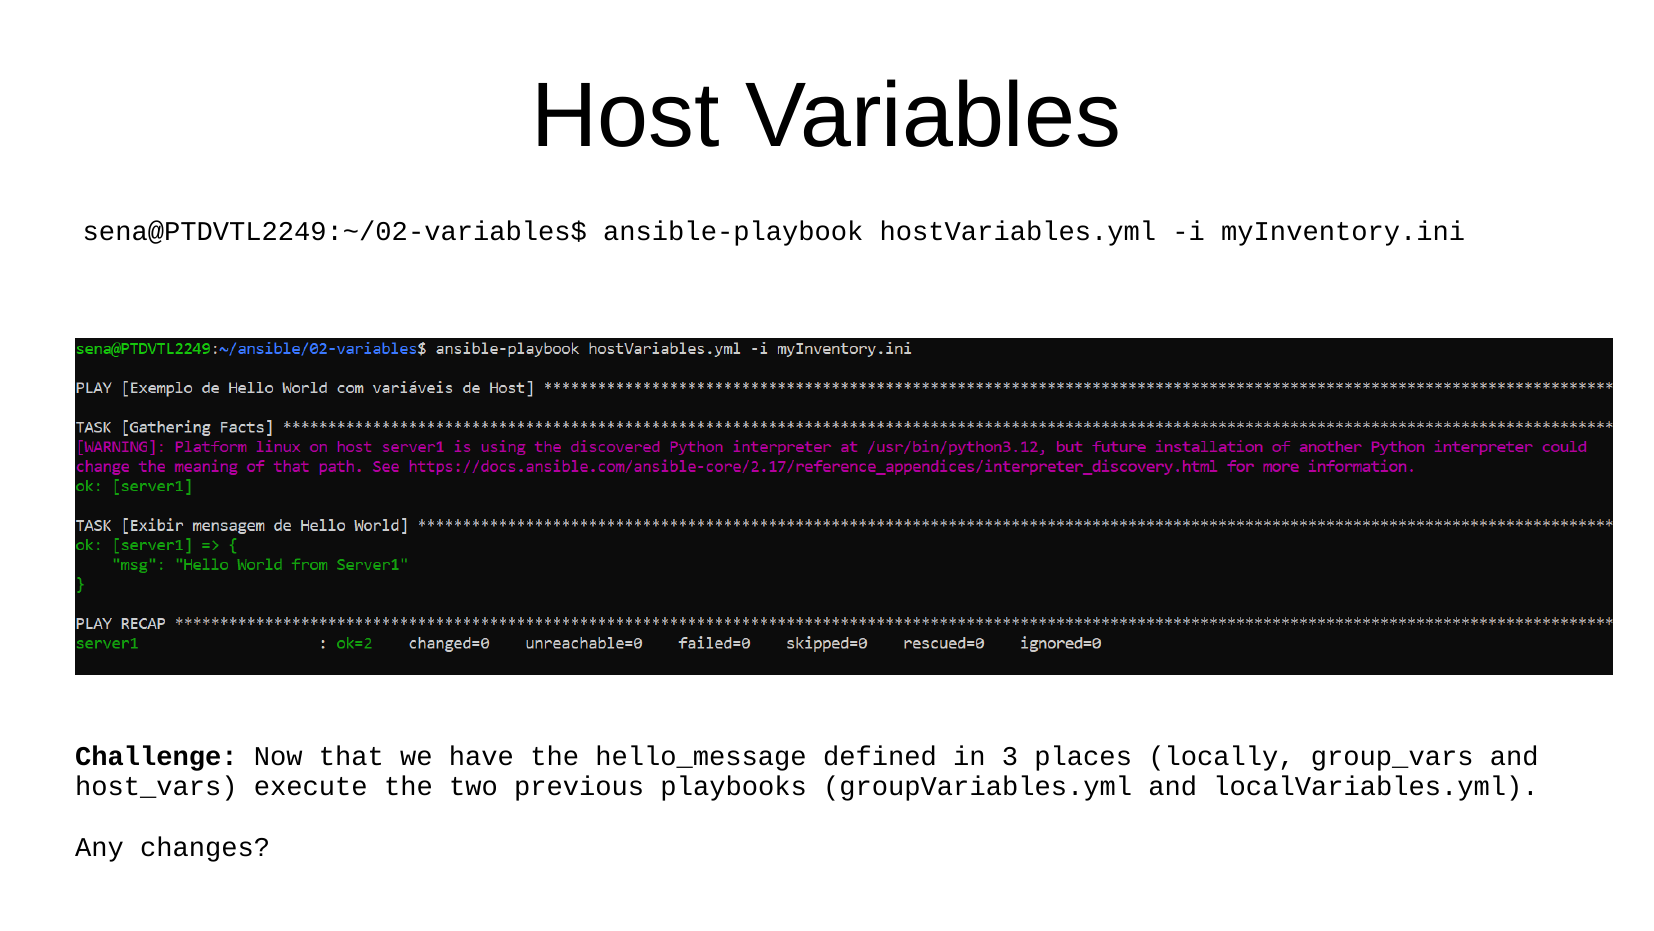

# Host Variables
sena@PTDVTL2249:~/02-variables$ ansible-playbook hostVariables.yml -i myInventory.ini
Challenge: Now that we have the hello_message defined in 3 places (locally, group_vars and host_vars) execute the two previous playbooks (groupVariables.yml and localVariables.yml).
Any changes?